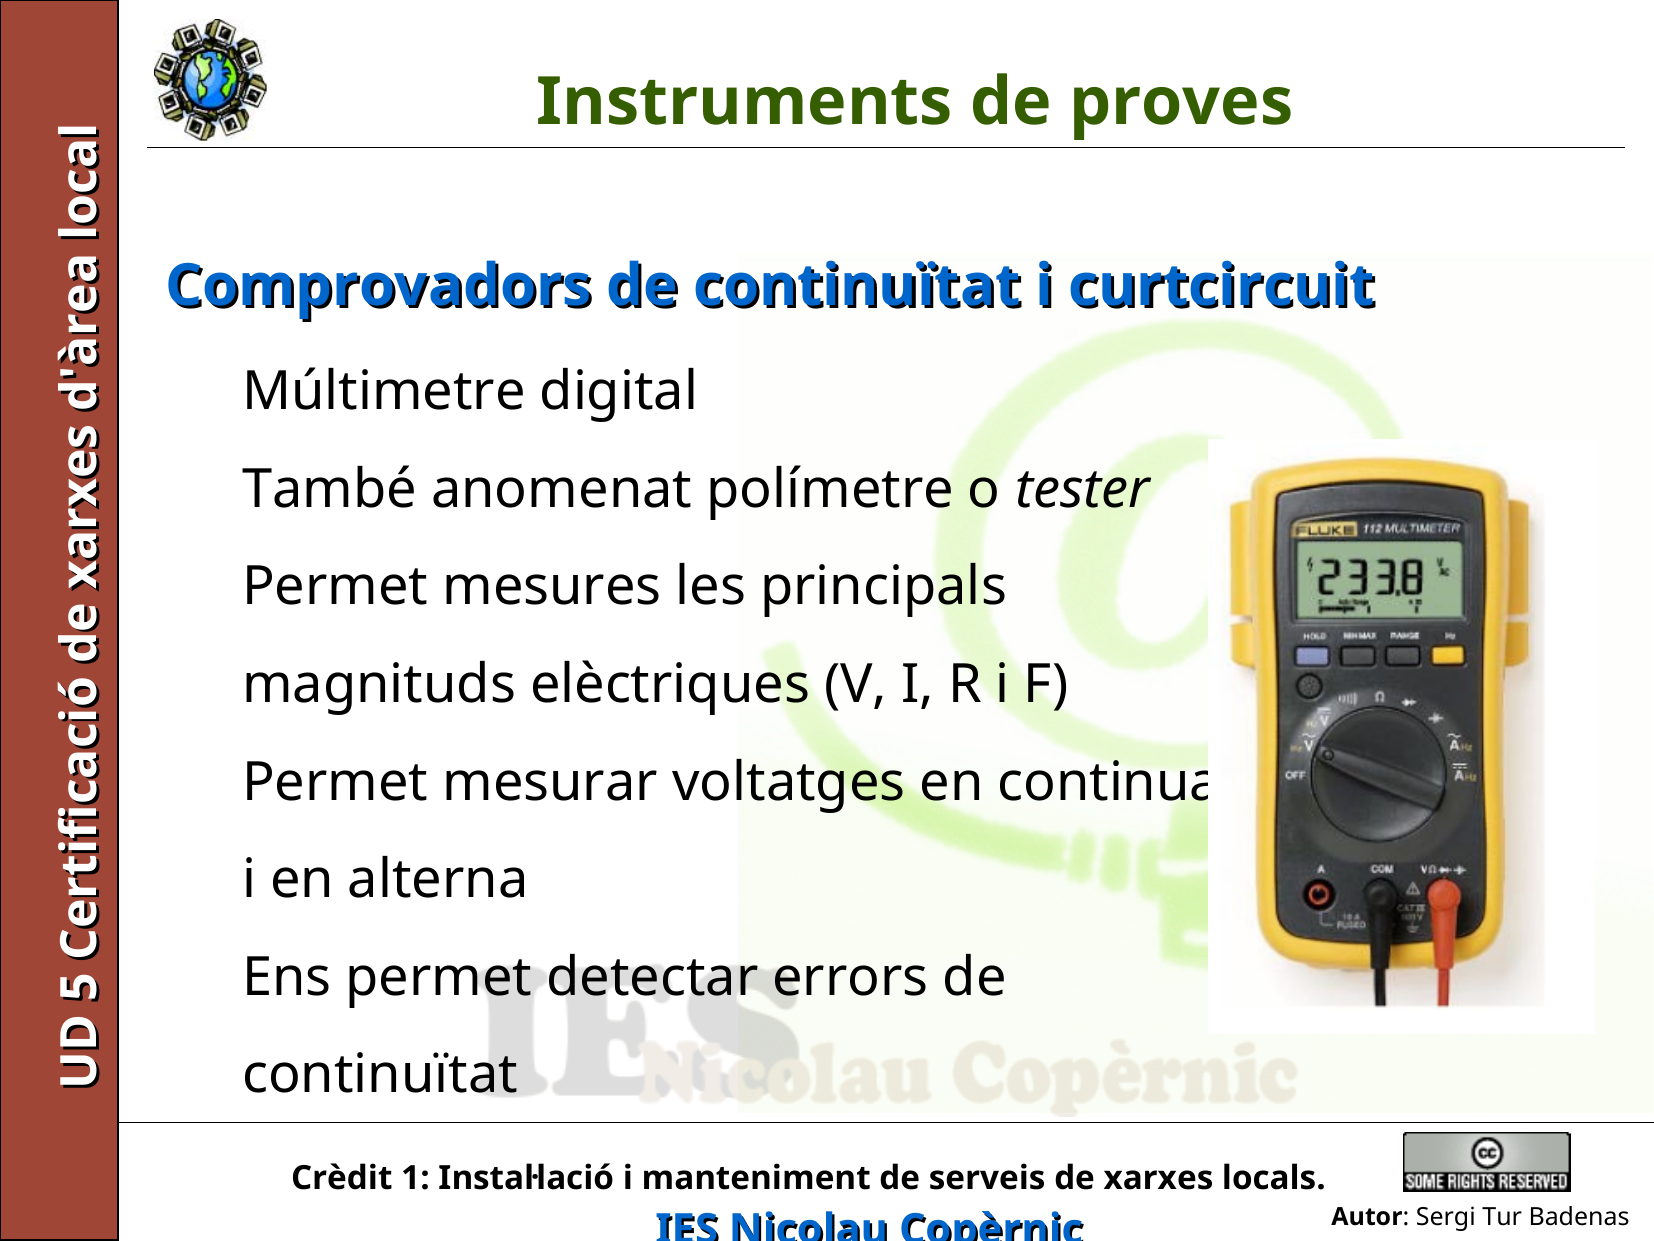

# Instruments de proves
Comprovadors de continuïtat i curtcircuit
Múltimetre digital
També anomenat polímetre o tester
Permet mesures les principals
magnituds elèctriques (V, I, R i F)
Permet mesurar voltatges en continua
i en alterna
Ens permet detectar errors de
continuïtat